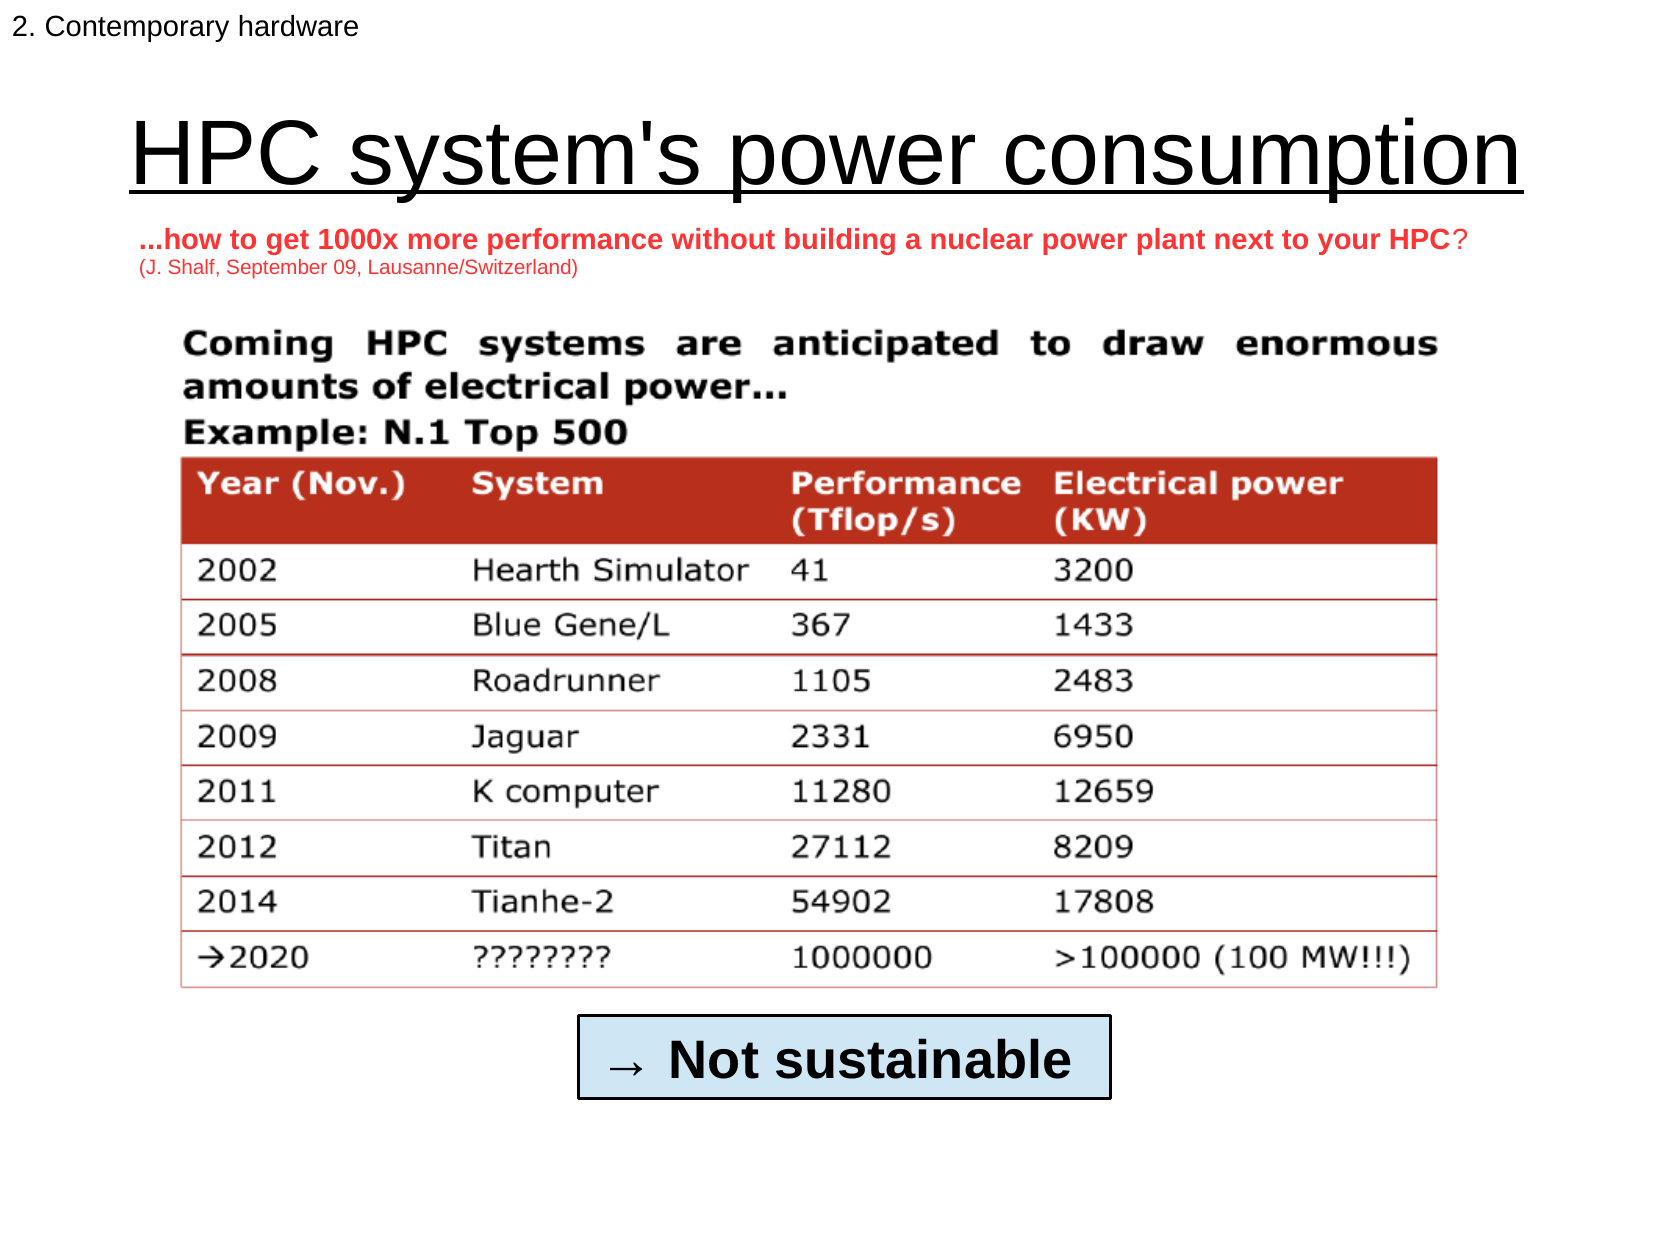

2. Contemporary hardware
# HPC system's power consumption
...how to get 1000x more performance without building a nuclear power plant next to your HPC? (J. Shalf, September 09, Lausanne/Switzerland)
→ Not sustainable